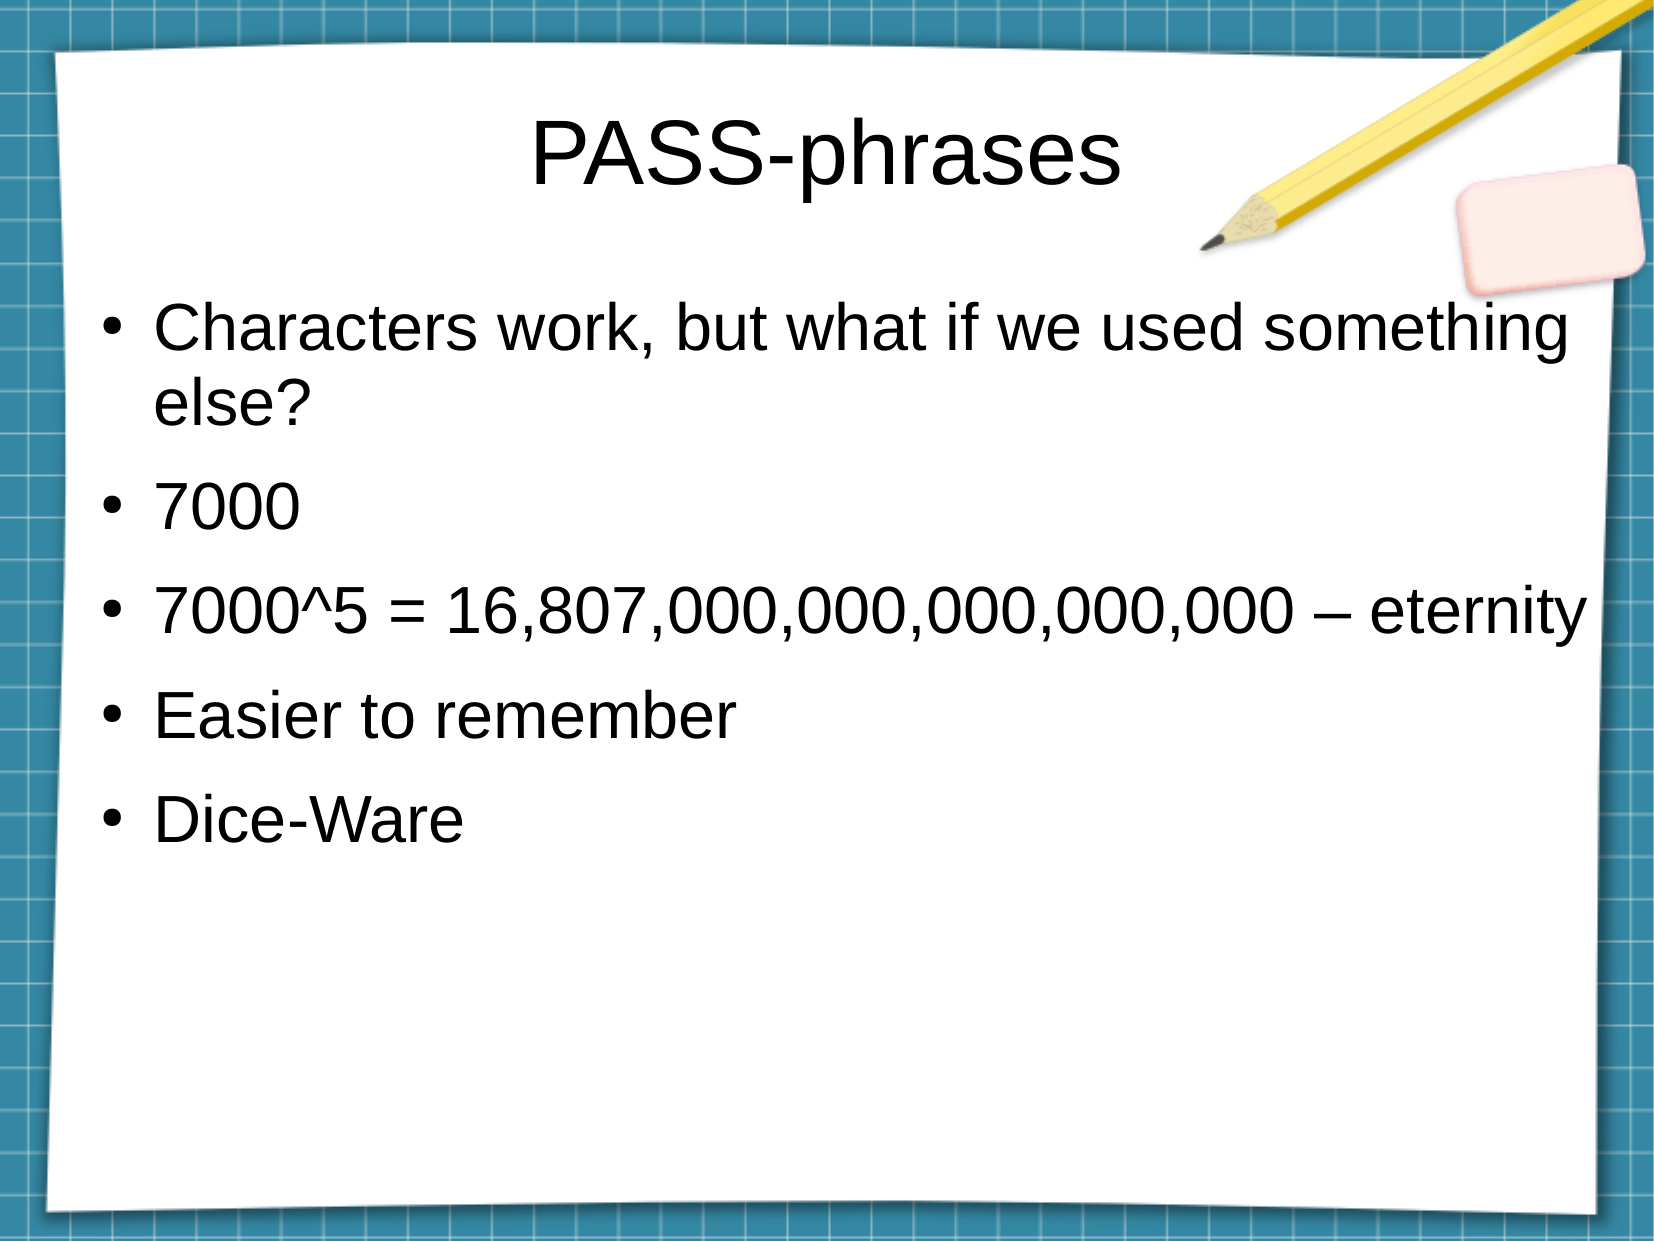

# PASS-phrases
Characters work, but what if we used something else?
7000
7000^5 = 16,807,000,000,000,000,000 – eternity
Easier to remember
Dice-Ware